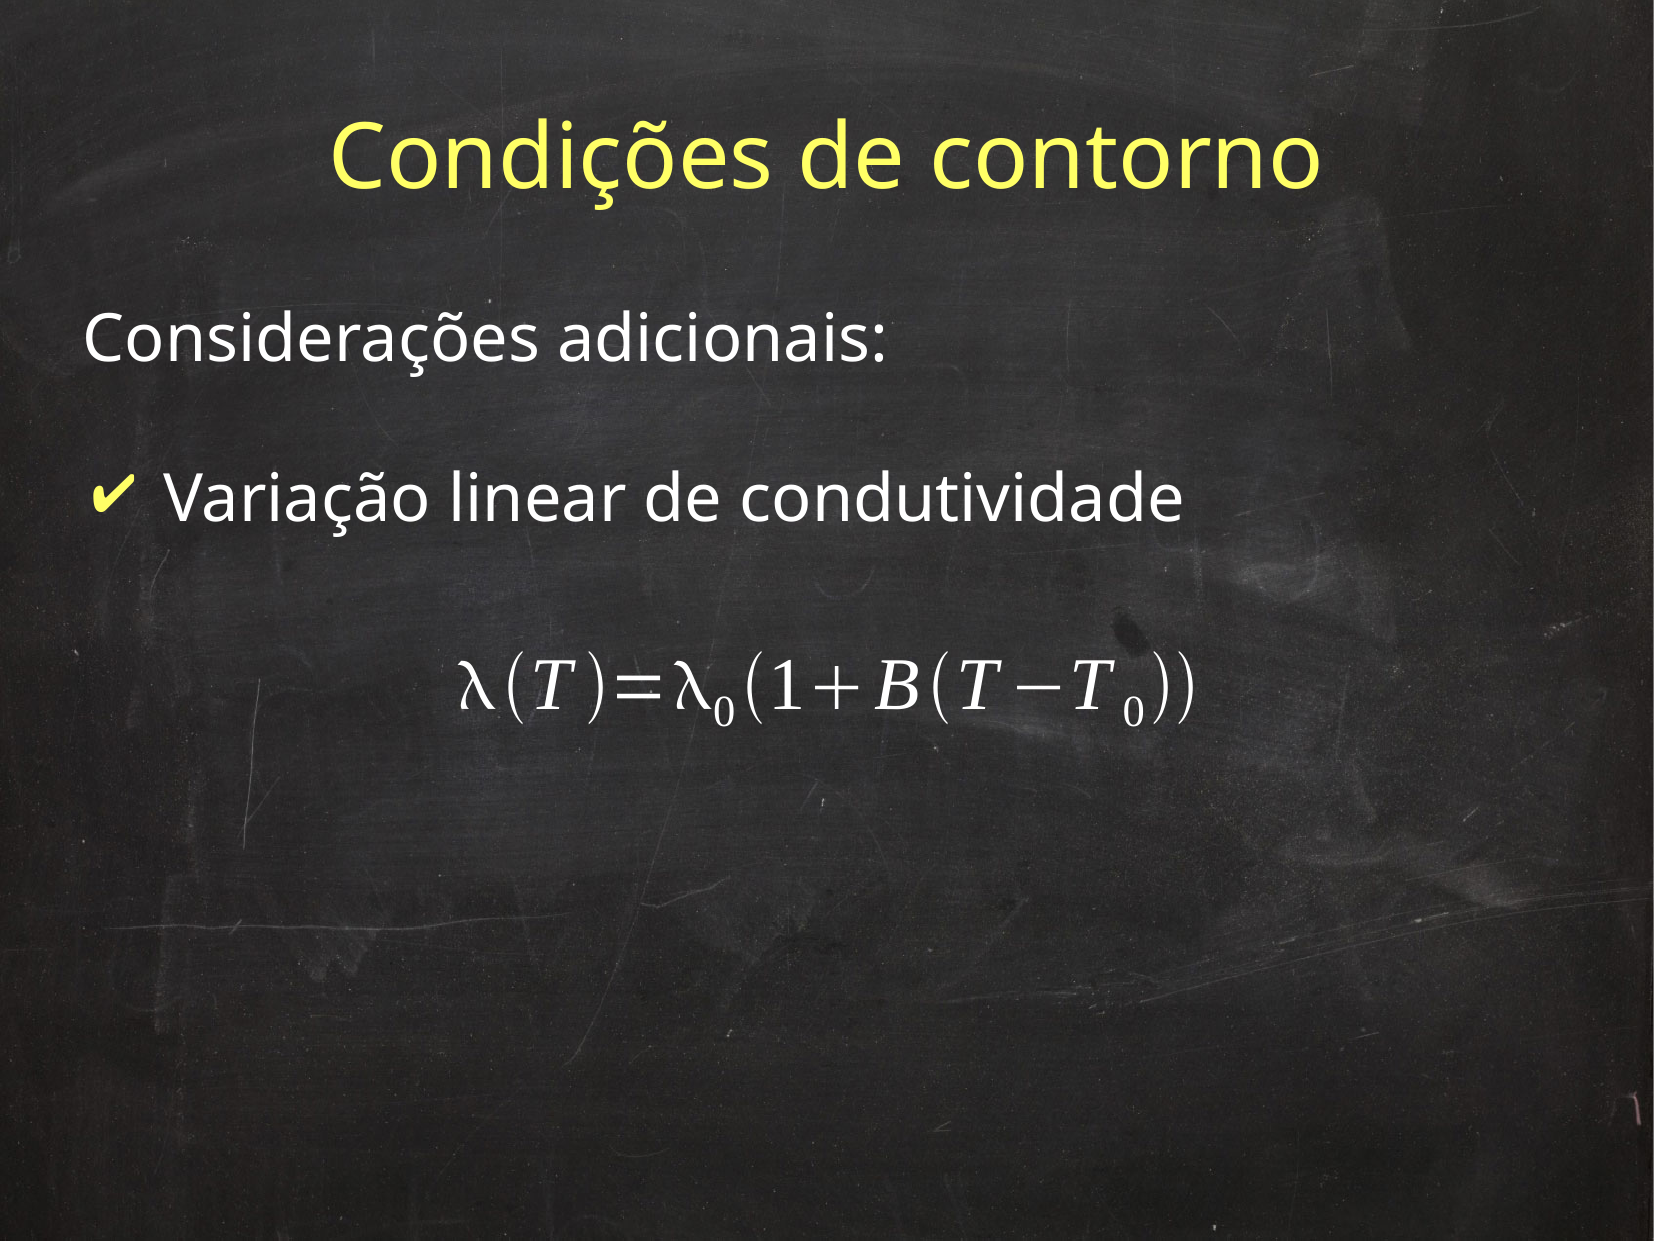

# Condições de contorno
Considerações adicionais:
 Variação linear de condutividade